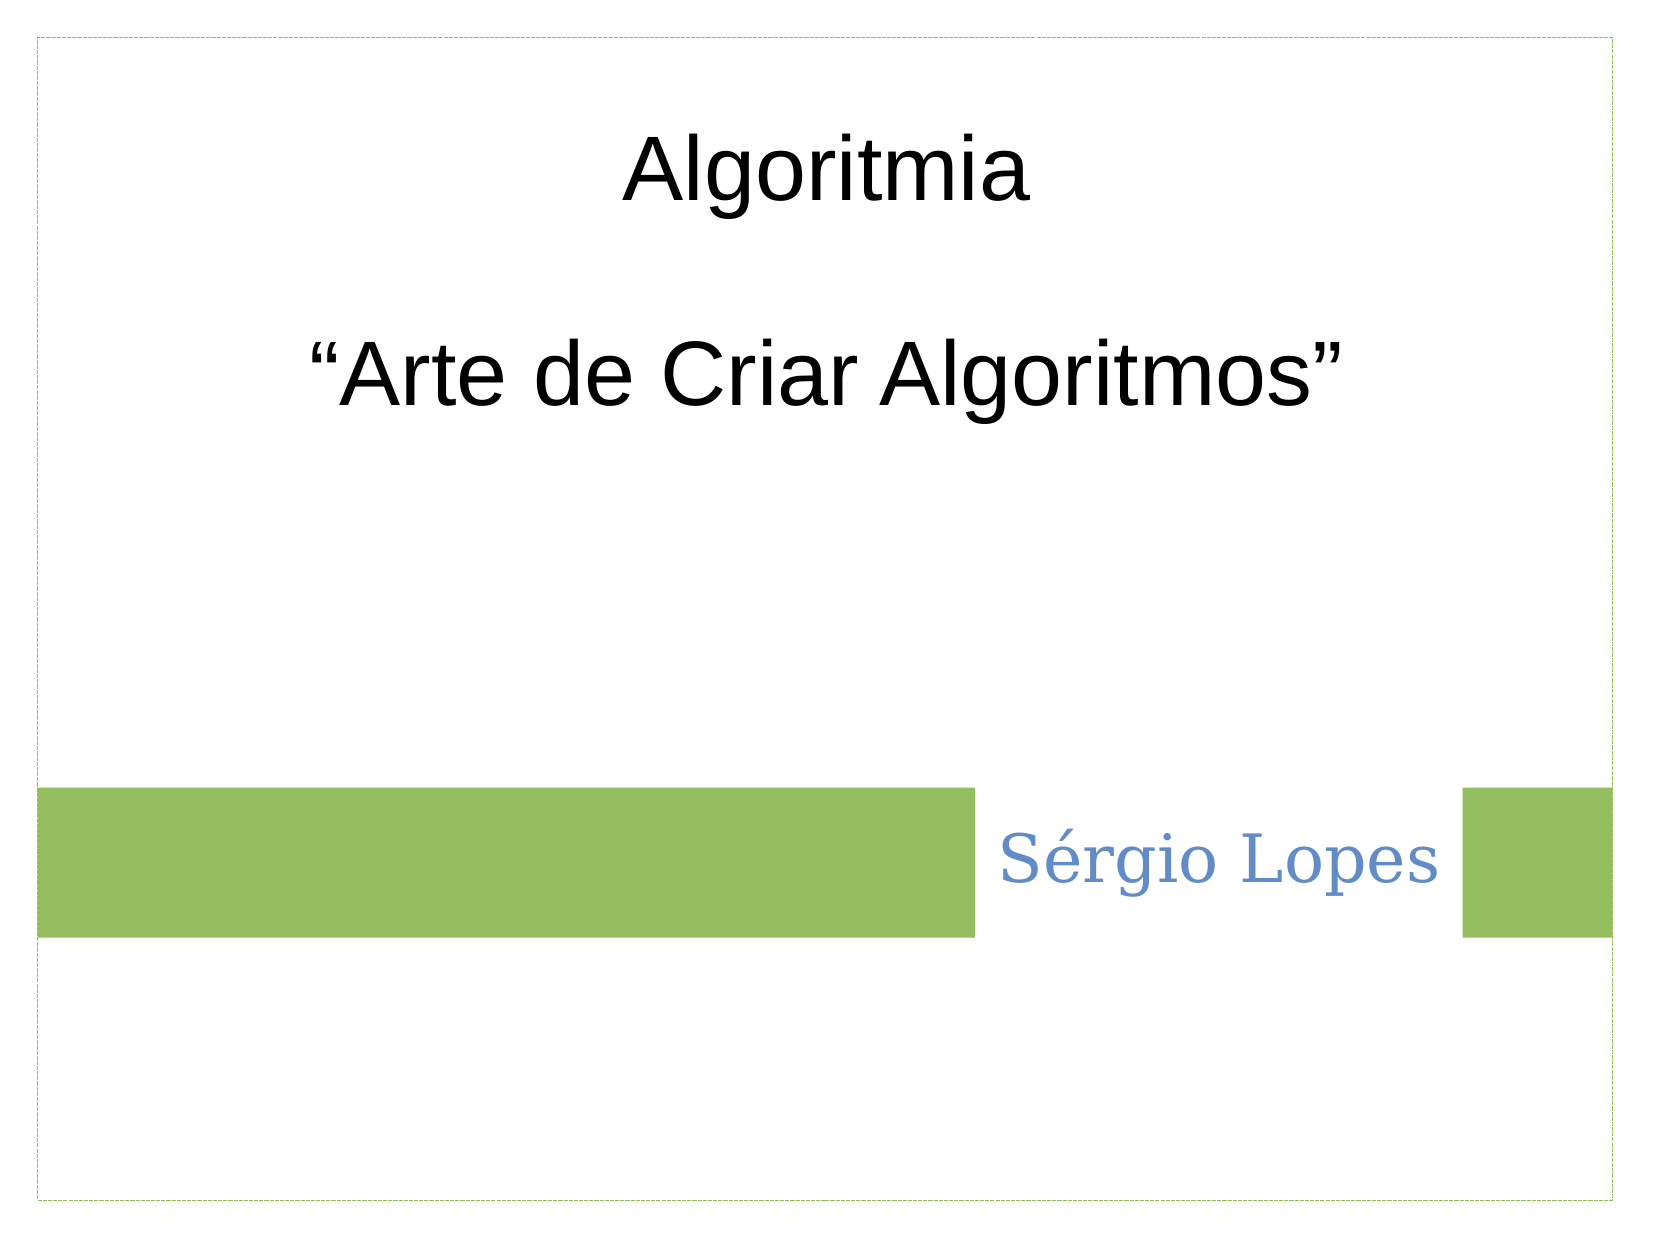

# Algoritmia “Arte de Criar Algoritmos”
Sérgio Lopes